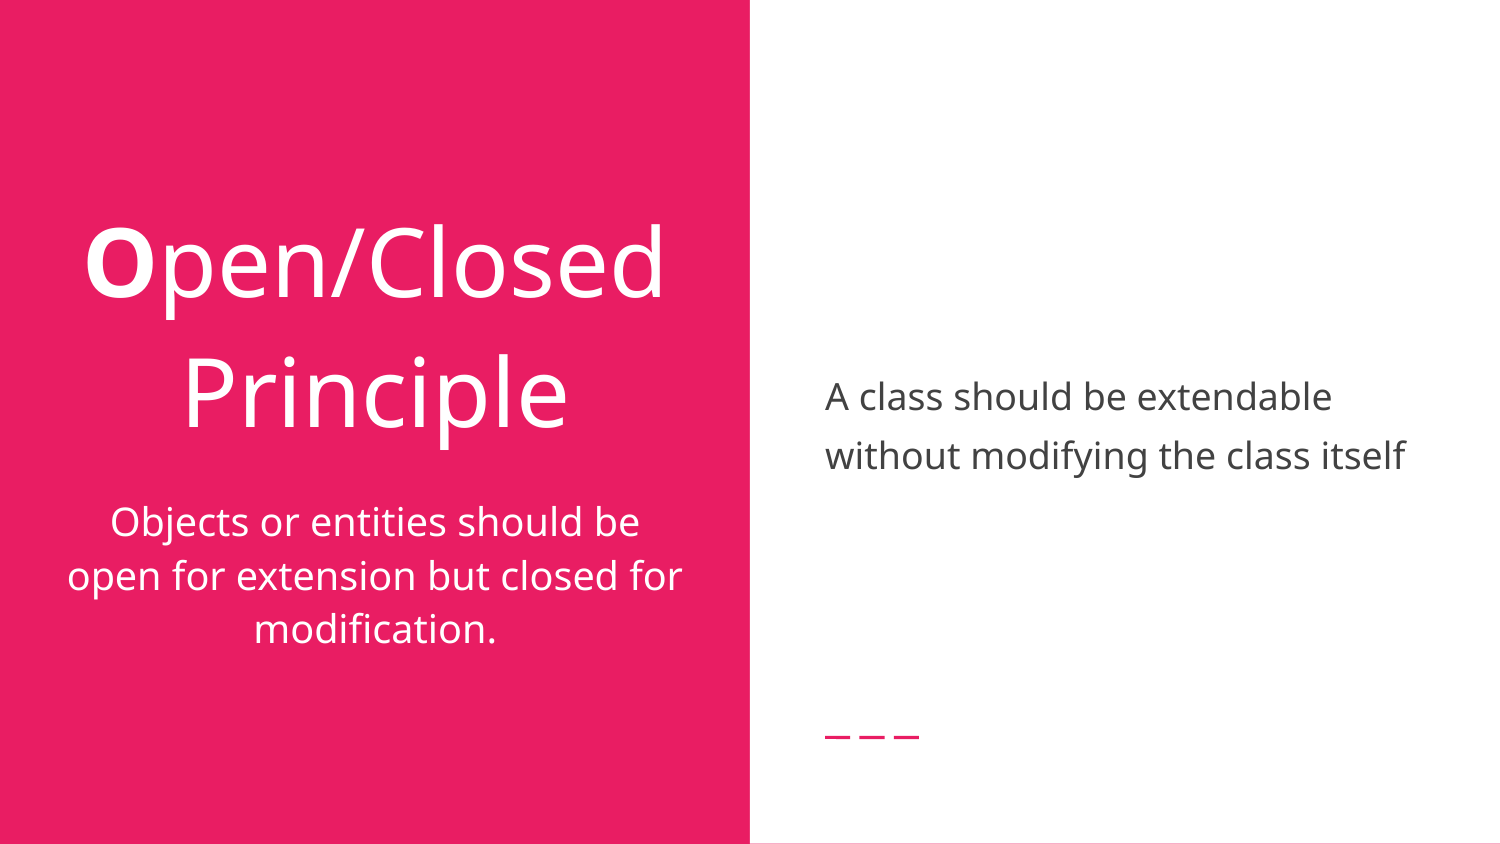

A class should be extendable without modifying the class itself
# Open/Closed Principle
Objects or entities should be open for extension but closed for modification.